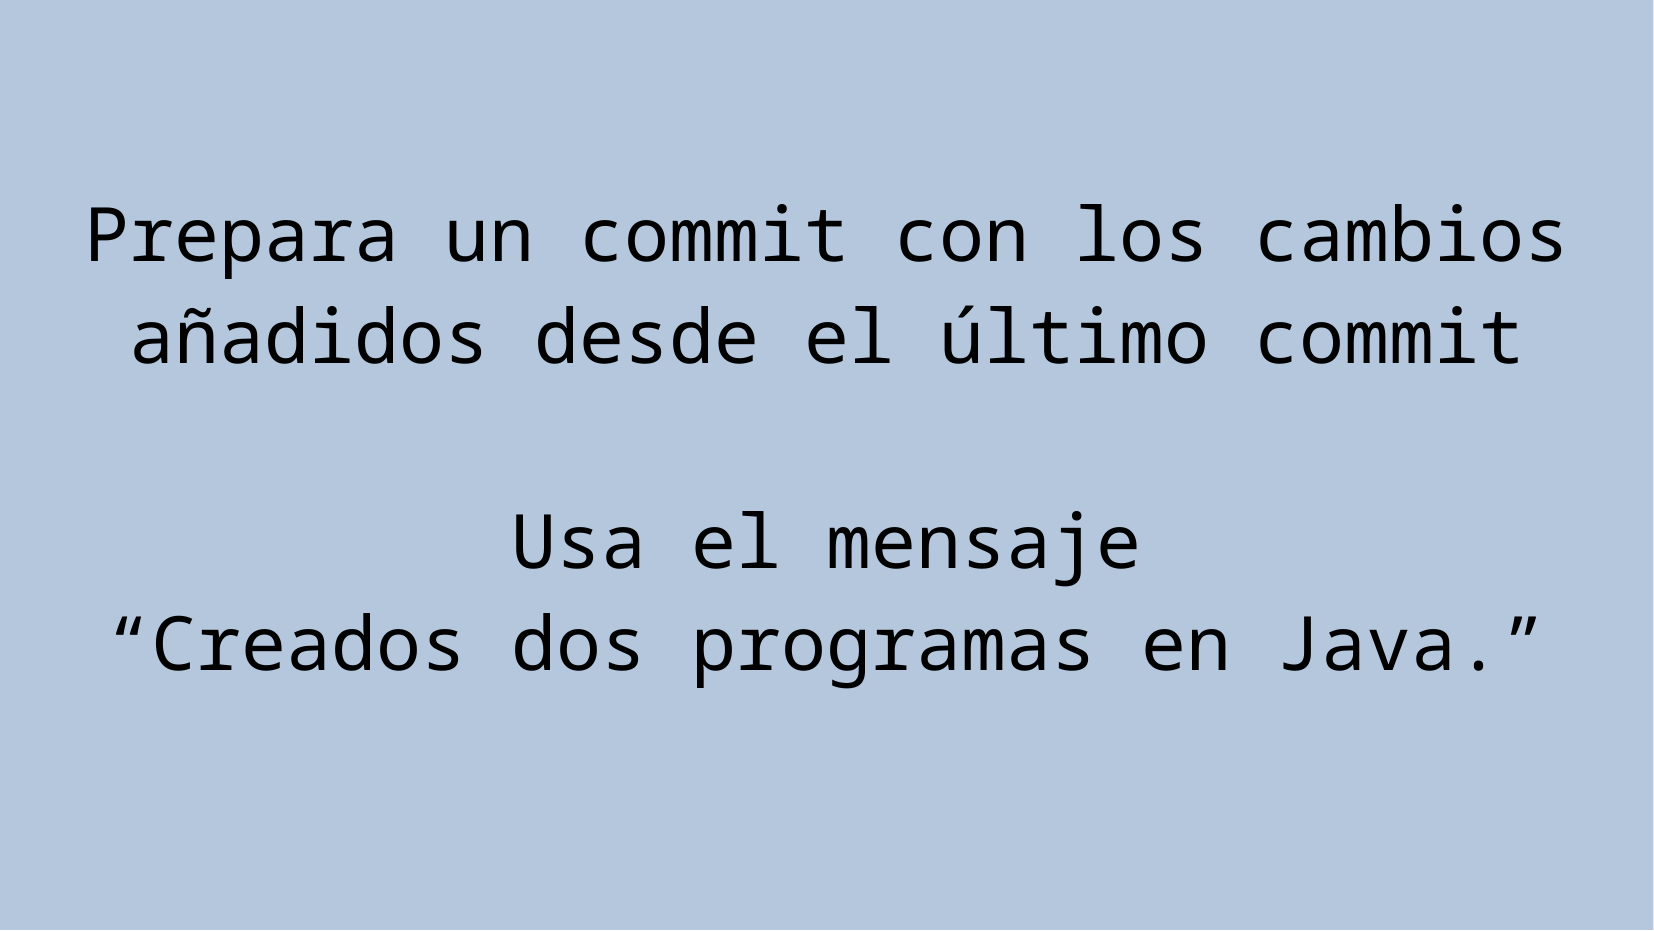

# Prepara un commit con los cambios añadidos desde el último commit
Usa el mensaje
“Creados dos programas en Java.”